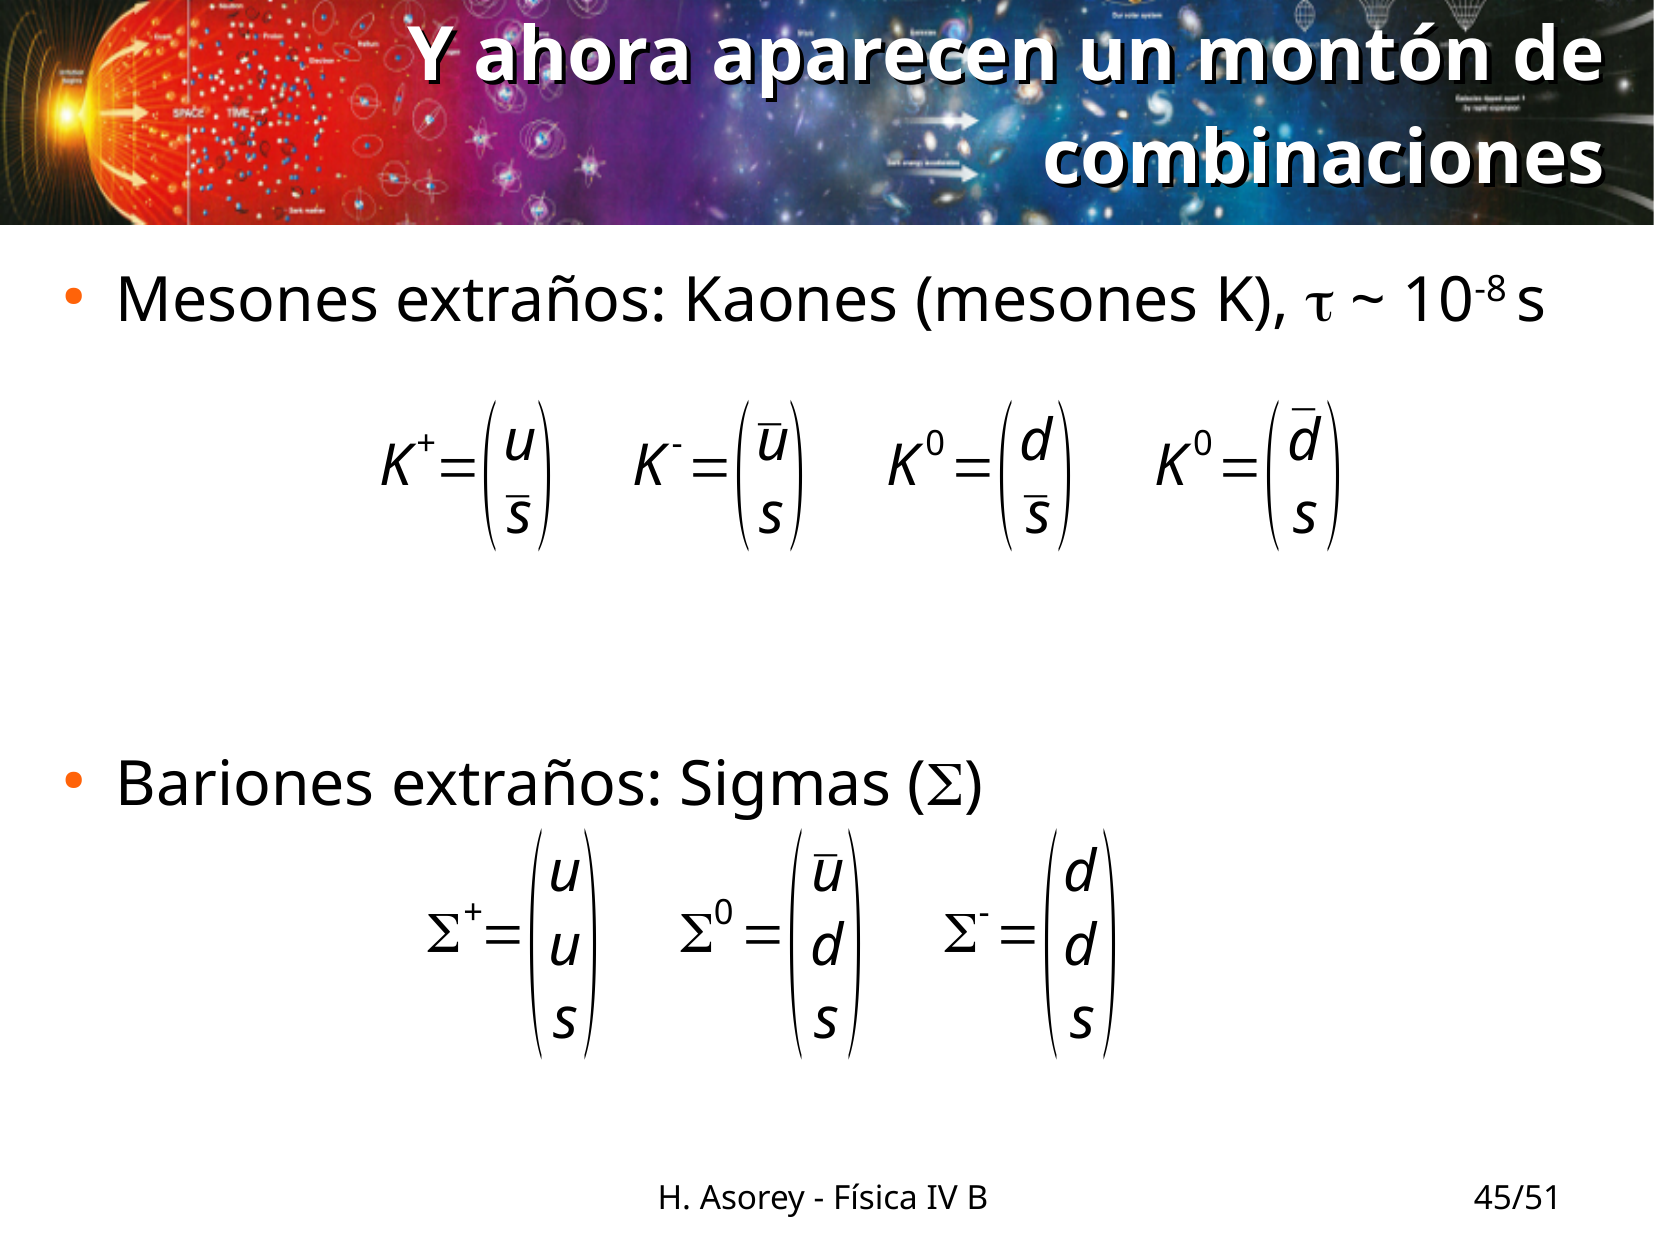

# Y ahora aparecen un montón de combinaciones
Mesones extraños: Kaones (mesones K), t ~ 10-8 s
Bariones extraños: Sigmas (S)
H. Asorey - Física IV B
45